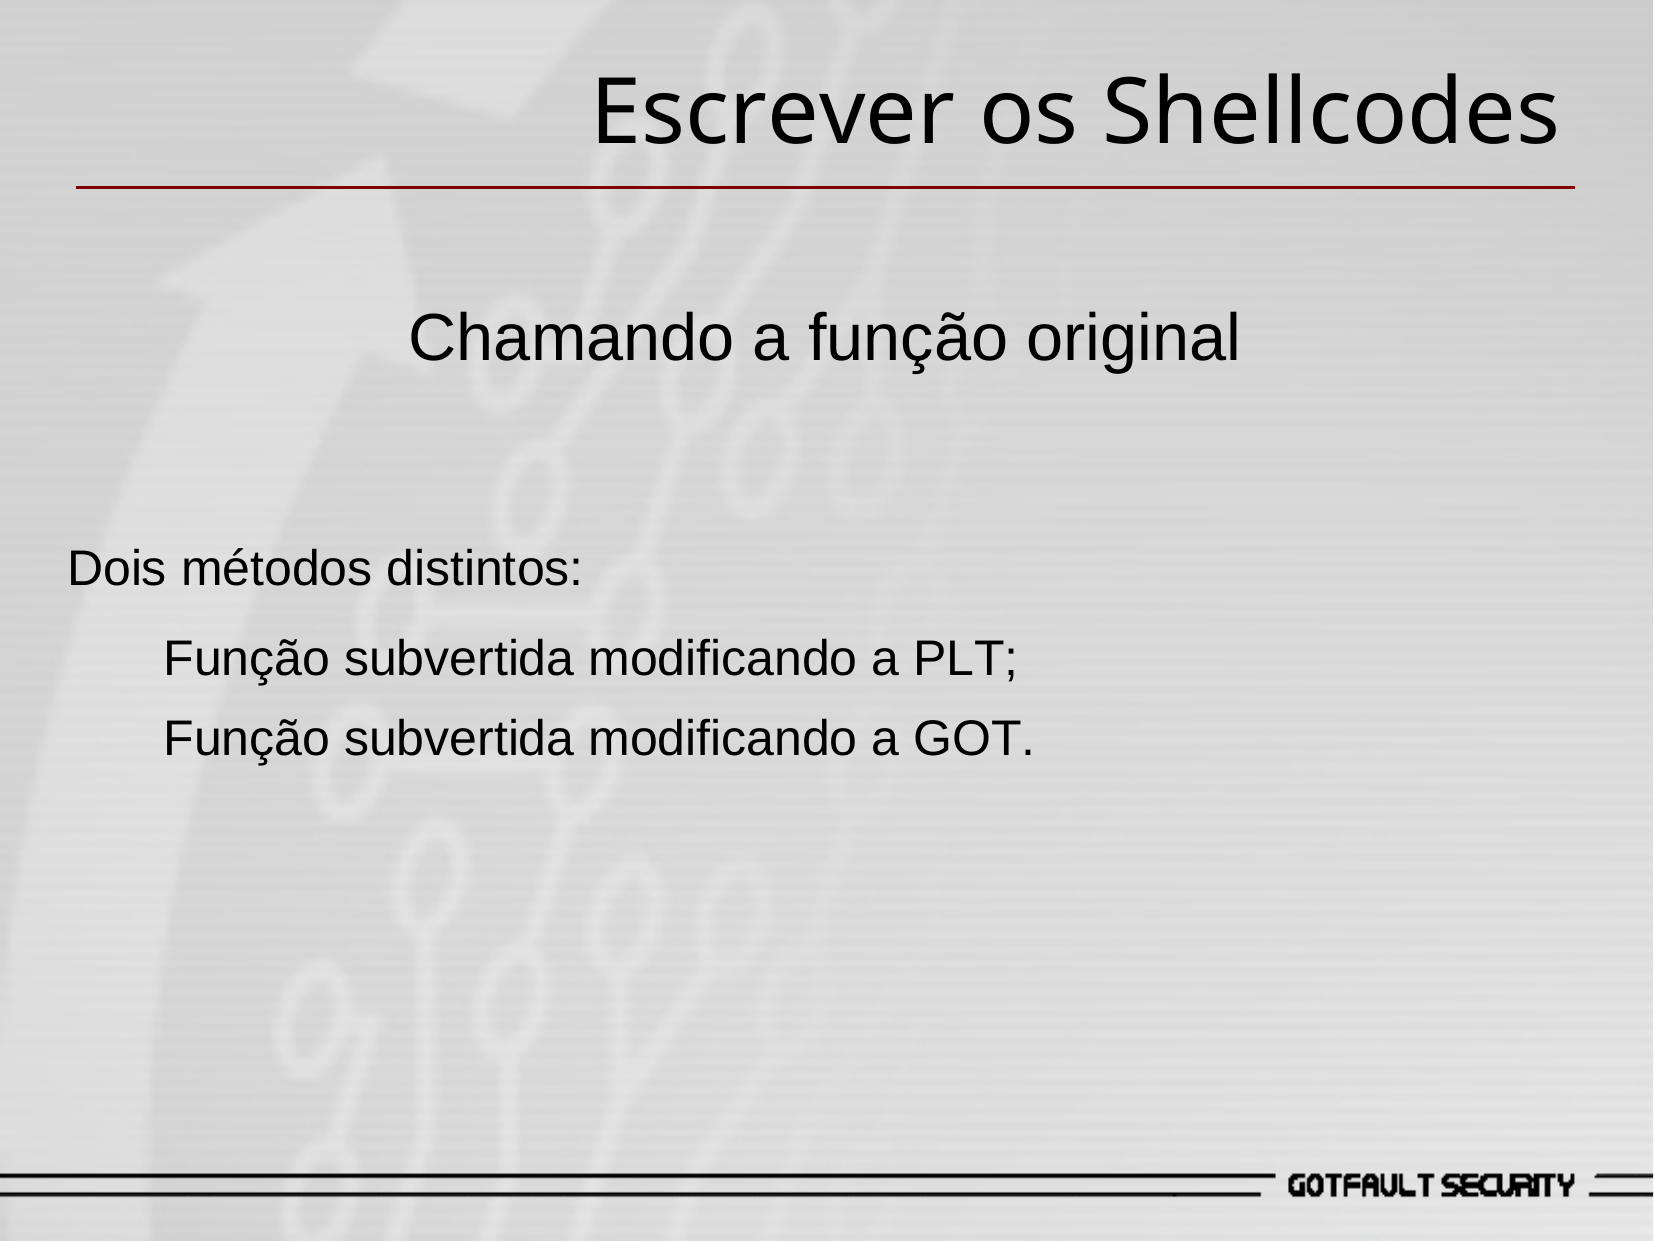

Escrever os Shellcodes
Chamando a função original
Dois métodos distintos:
 Função subvertida modificando a PLT;
 Função subvertida modificando a GOT.